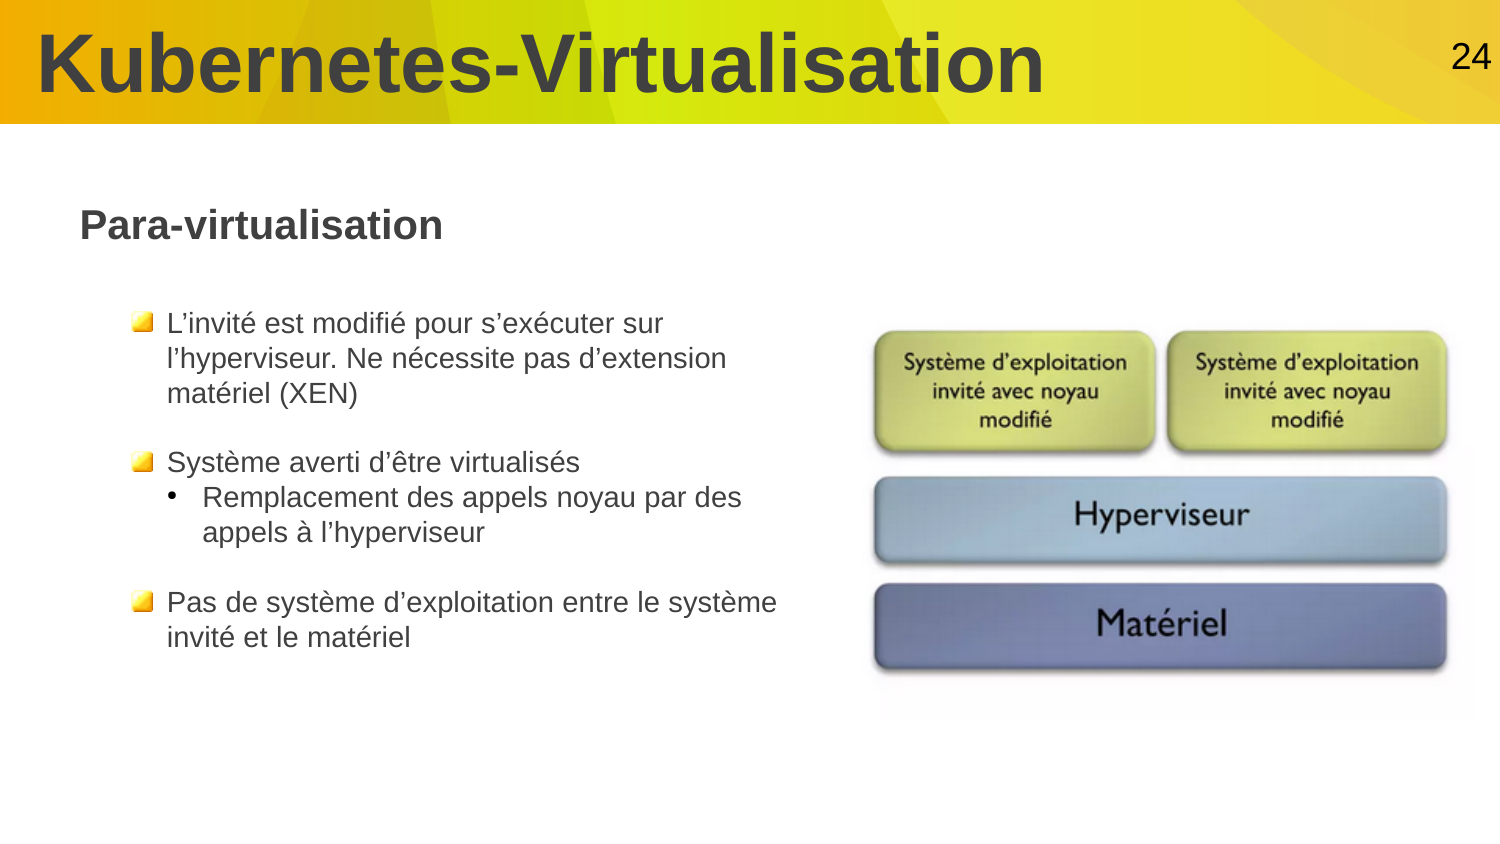

Kubernetes-Virtualisation
Para-virtualisation
L’invité est modifié pour s’exécuter sur l’hyperviseur. Ne nécessite pas d’extension matériel (XEN)
Système averti d’être virtualisés
Remplacement des appels noyau par des appels à l’hyperviseur
Pas de système d’exploitation entre le système invité et le matériel